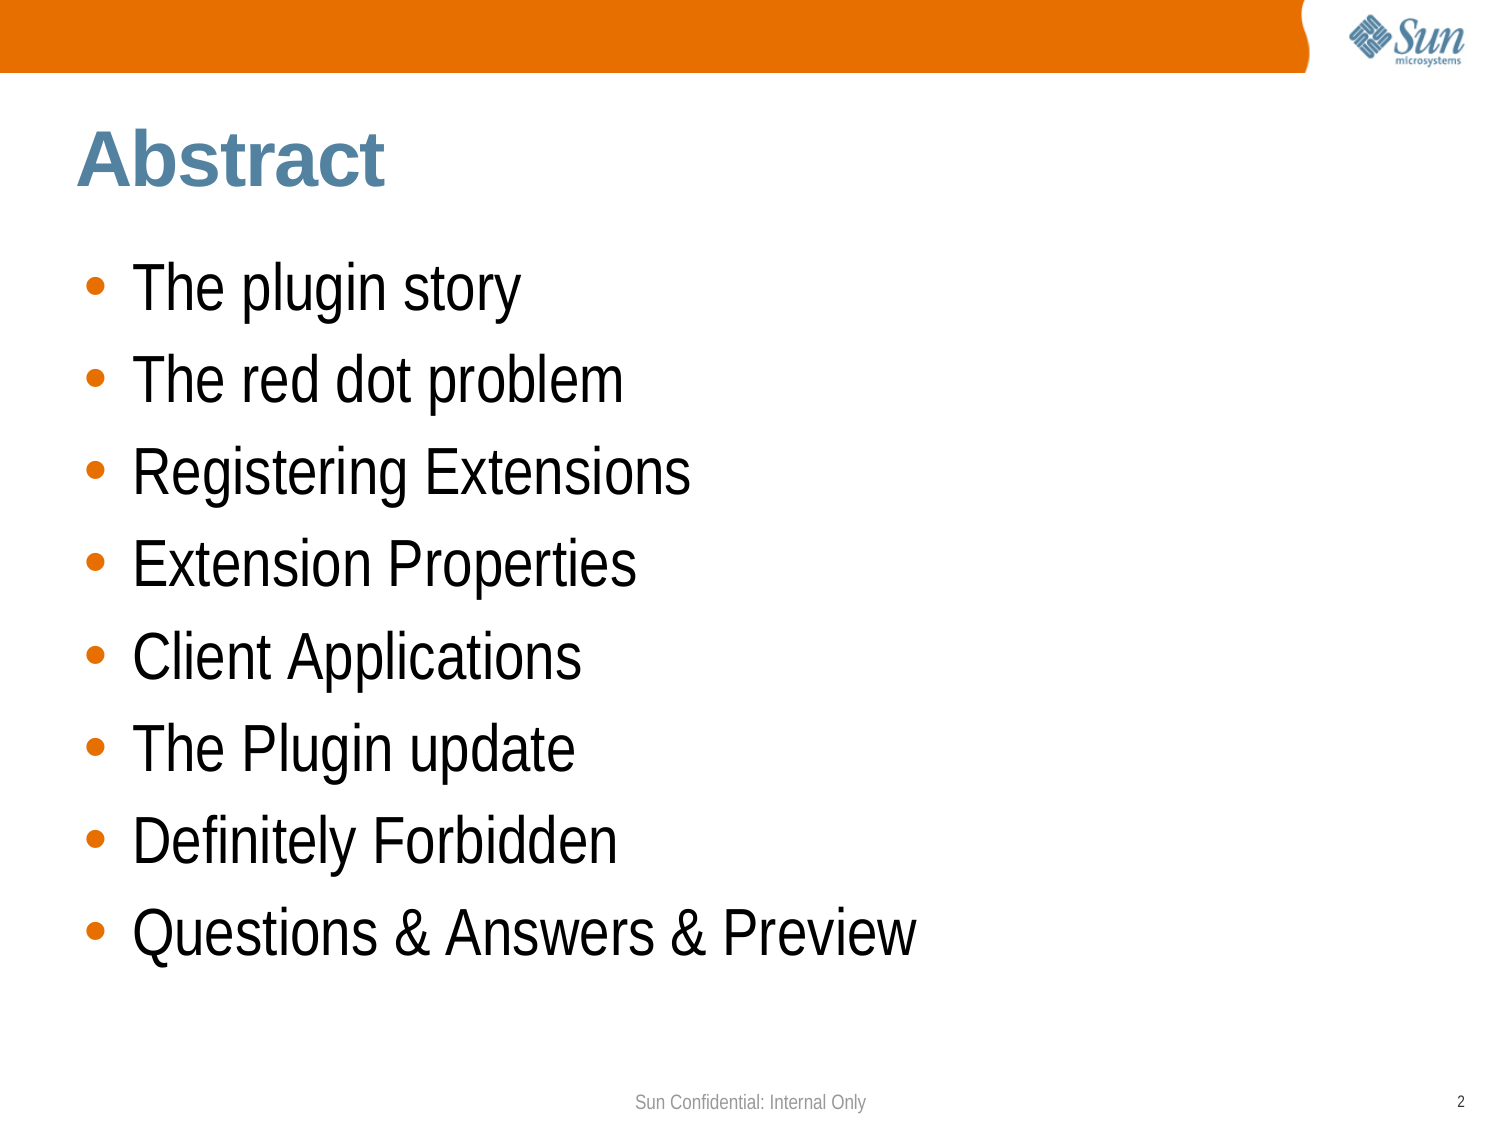

# Abstract
The plugin story
The red dot problem
Registering Extensions
Extension Properties
Client Applications
The Plugin update
Definitely Forbidden
Questions & Answers & Preview